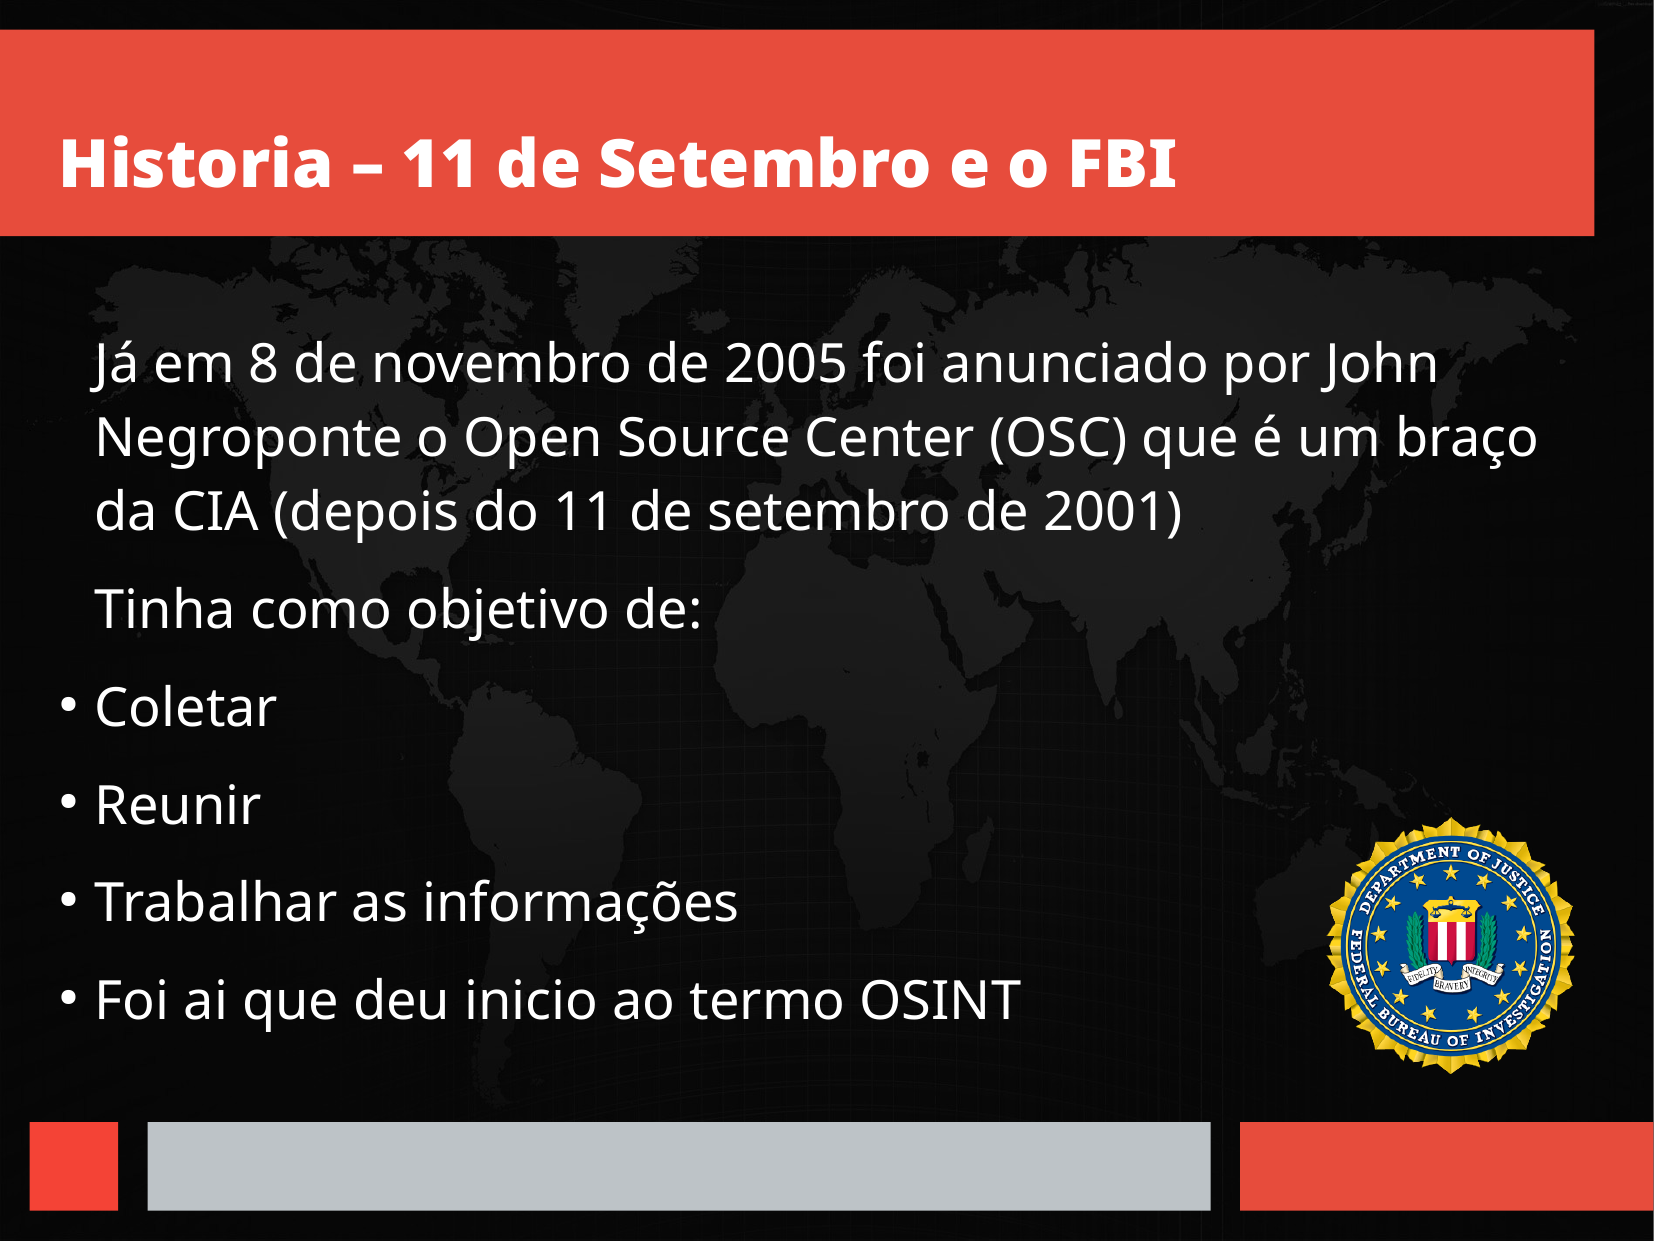

# Historia – 11 de Setembro e o FBI
Já em 8 de novembro de 2005 foi anunciado por John Negroponte o Open Source Center (OSC) que é um braço da CIA (depois do 11 de setembro de 2001)
Tinha como objetivo de:
Coletar
Reunir
Trabalhar as informações
Foi ai que deu inicio ao termo OSINT